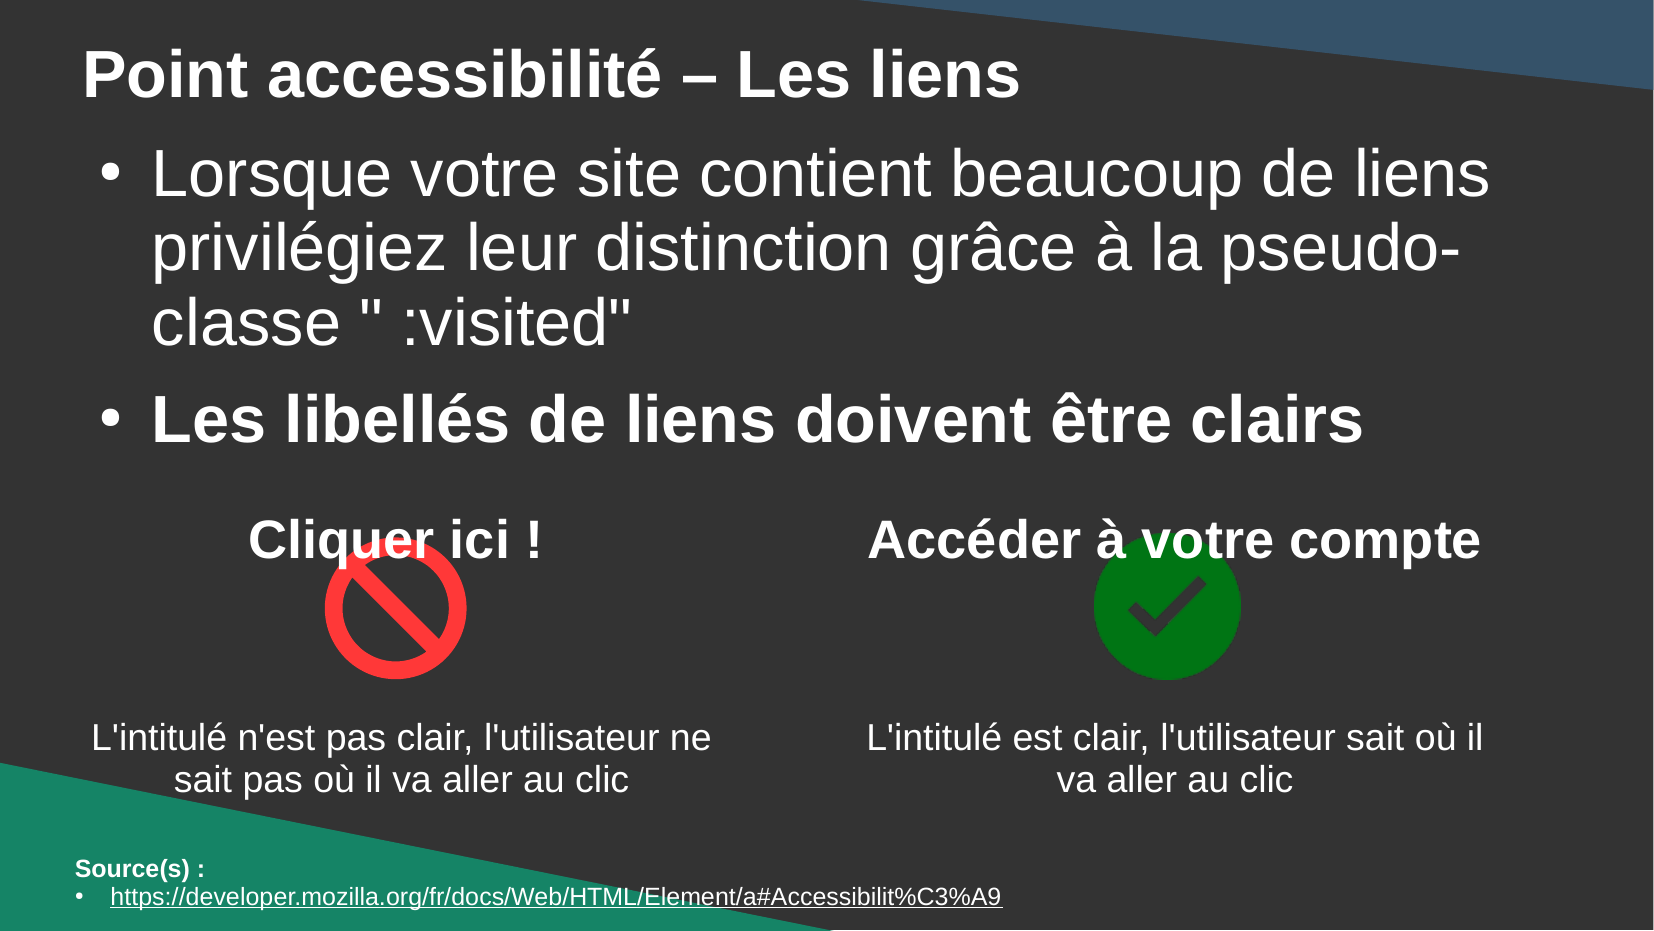

# Point accessibilité – Les liens
Lorsque votre site contient beaucoup de liens privilégiez leur distinction grâce à la pseudo-classe " :visited"
Les libellés de liens doivent être clairs
Cliquer ici !
Accéder à votre compte
L'intitulé n'est pas clair, l'utilisateur ne sait pas où il va aller au clic
L'intitulé est clair, l'utilisateur sait où il va aller au clic
Source(s) :
https://developer.mozilla.org/fr/docs/Web/HTML/Element/a#Accessibilit%C3%A9